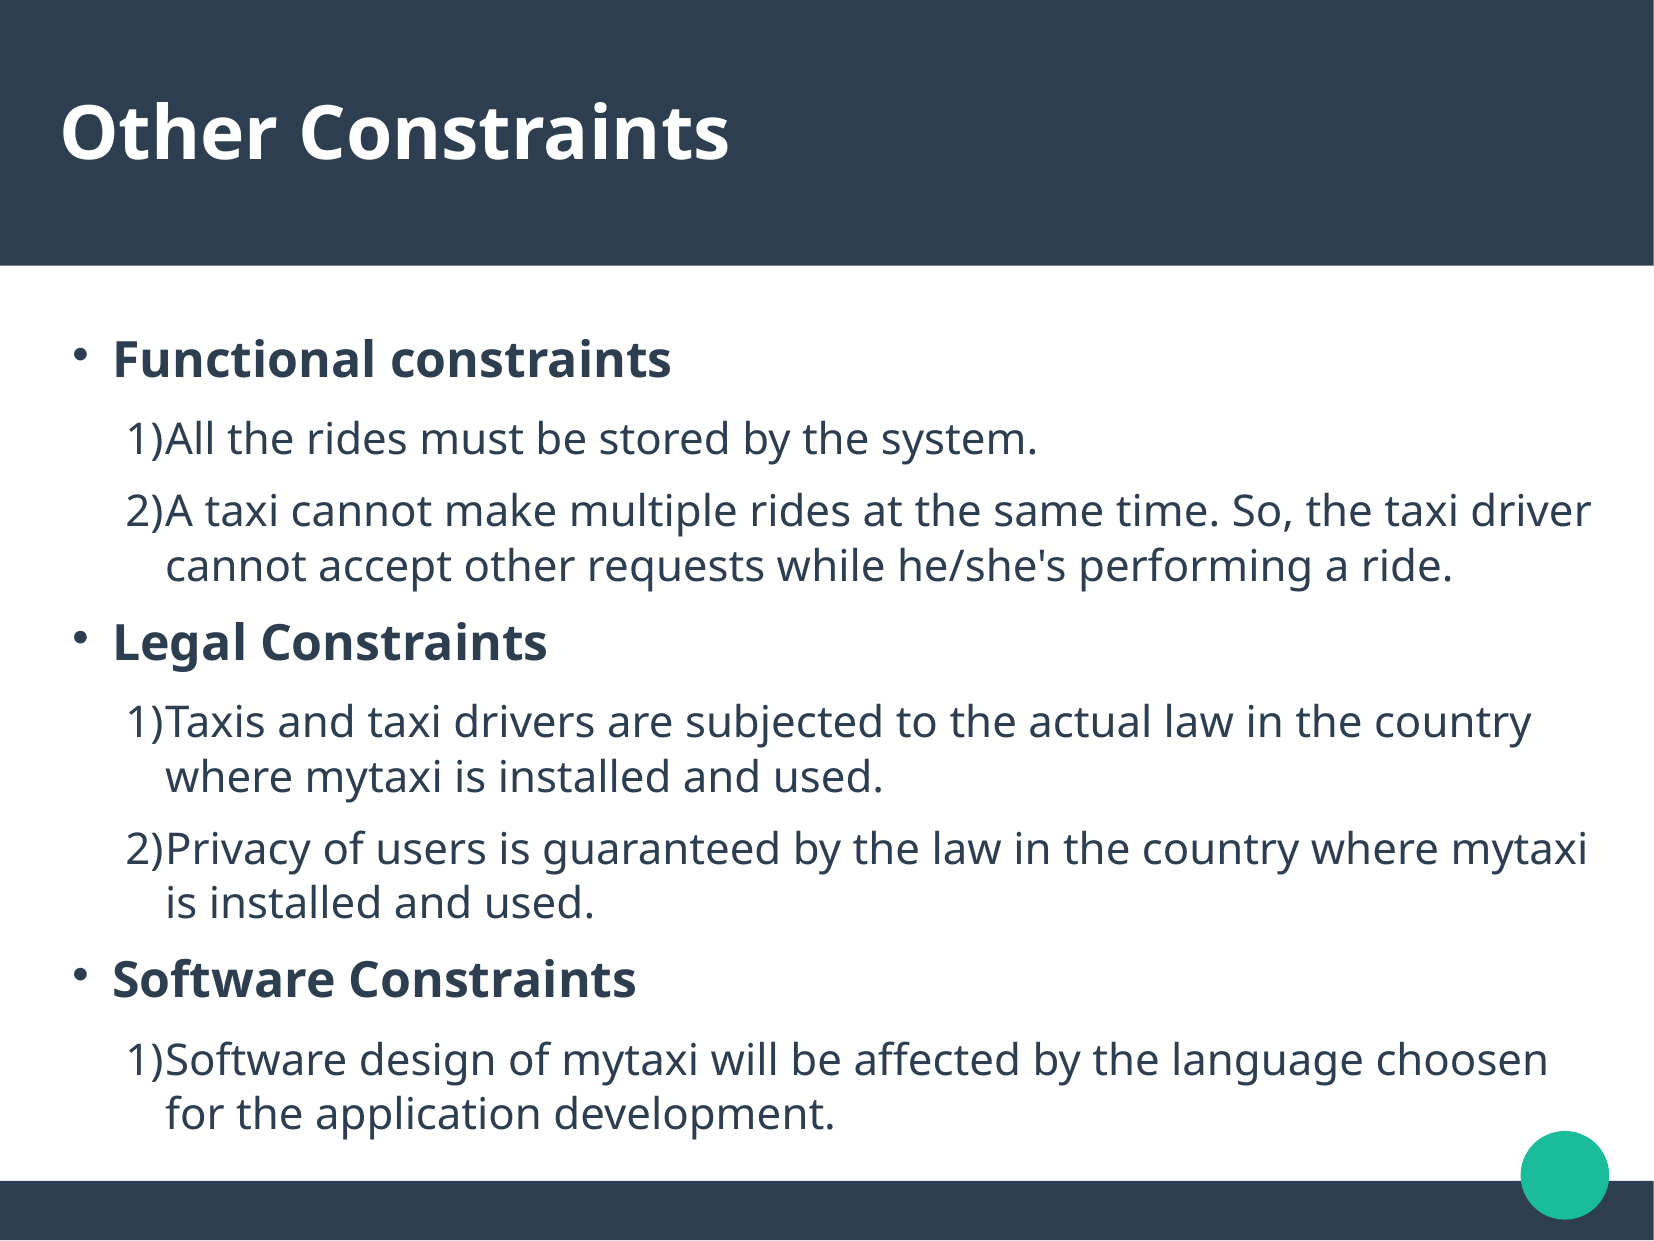

# Other Constraints
Functional constraints
All the rides must be stored by the system.
A taxi cannot make multiple rides at the same time. So, the taxi driver cannot accept other requests while he/she's performing a ride.
Legal Constraints
Taxis and taxi drivers are subjected to the actual law in the country where mytaxi is installed and used.
Privacy of users is guaranteed by the law in the country where mytaxi is installed and used.
Software Constraints
Software design of mytaxi will be affected by the language choosen for the application development.